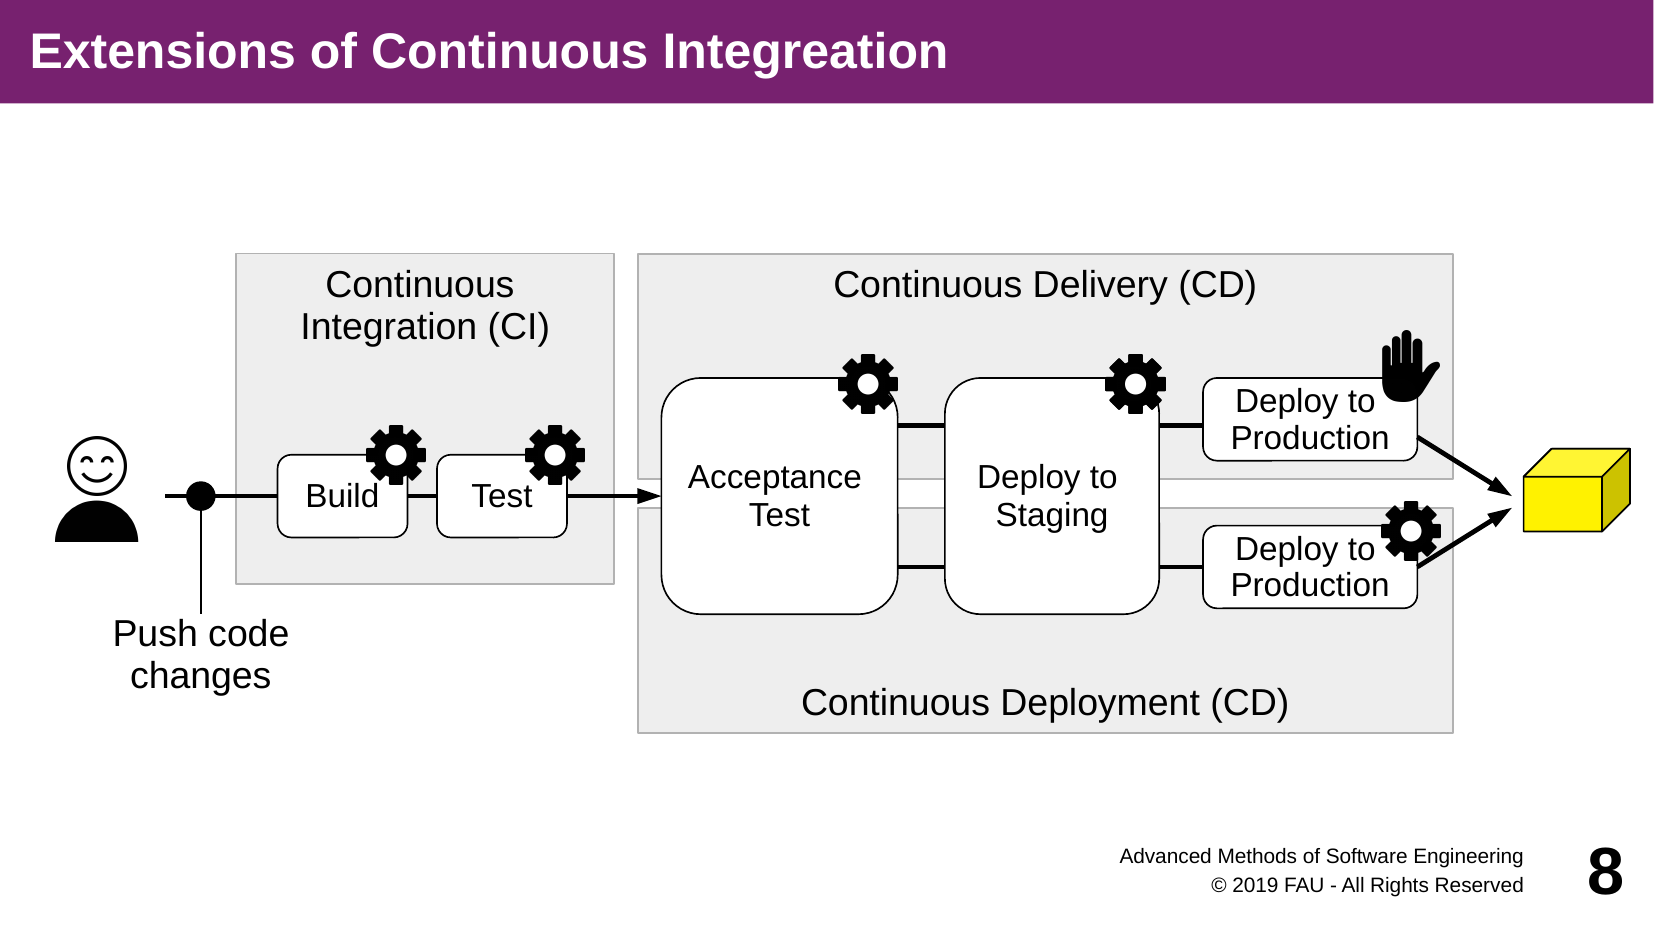

# Extensions of Continuous Integreation
Continuous
Integration (CI)
Continuous Delivery (CD)
Acceptance
Test
Deploy to
Staging
Deploy to
Production
Build
Test
Continuous Deployment (CD)
Deploy to
Production
Push code changes
Advanced Methods of Software Engineering
8
© 2019 FAU - All Rights Reserved